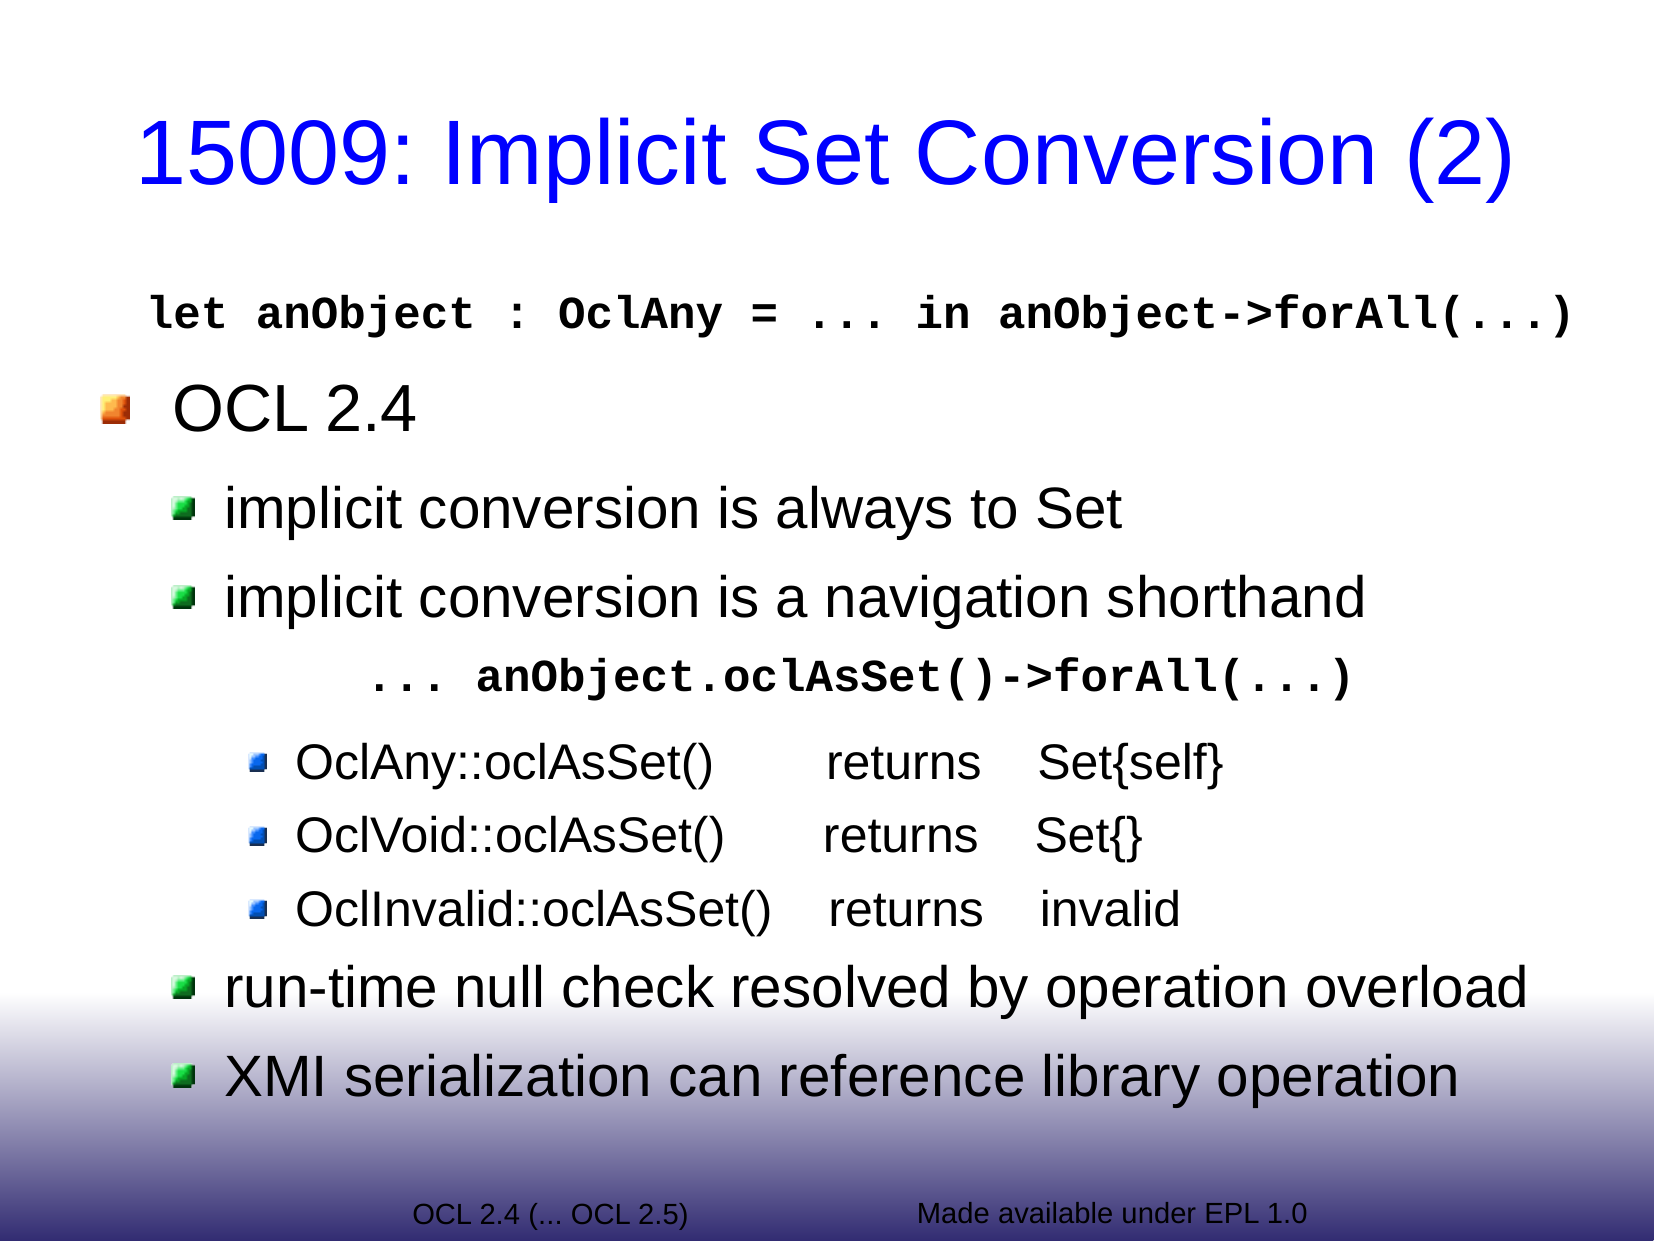

# 15009: Implicit Set Conversion (2)
let anObject : OclAny = ... in anObject->forAll(...)
 OCL 2.4
implicit conversion is always to Set
implicit conversion is a navigation shorthand
... anObject.oclAsSet()->forAll(...)
OclAny::oclAsSet() returns Set{self}
OclVoid::oclAsSet() returns Set{}
OclInvalid::oclAsSet() returns invalid
run-time null check resolved by operation overload
XMI serialization can reference library operation
OCL 2.4 (... OCL 2.5)